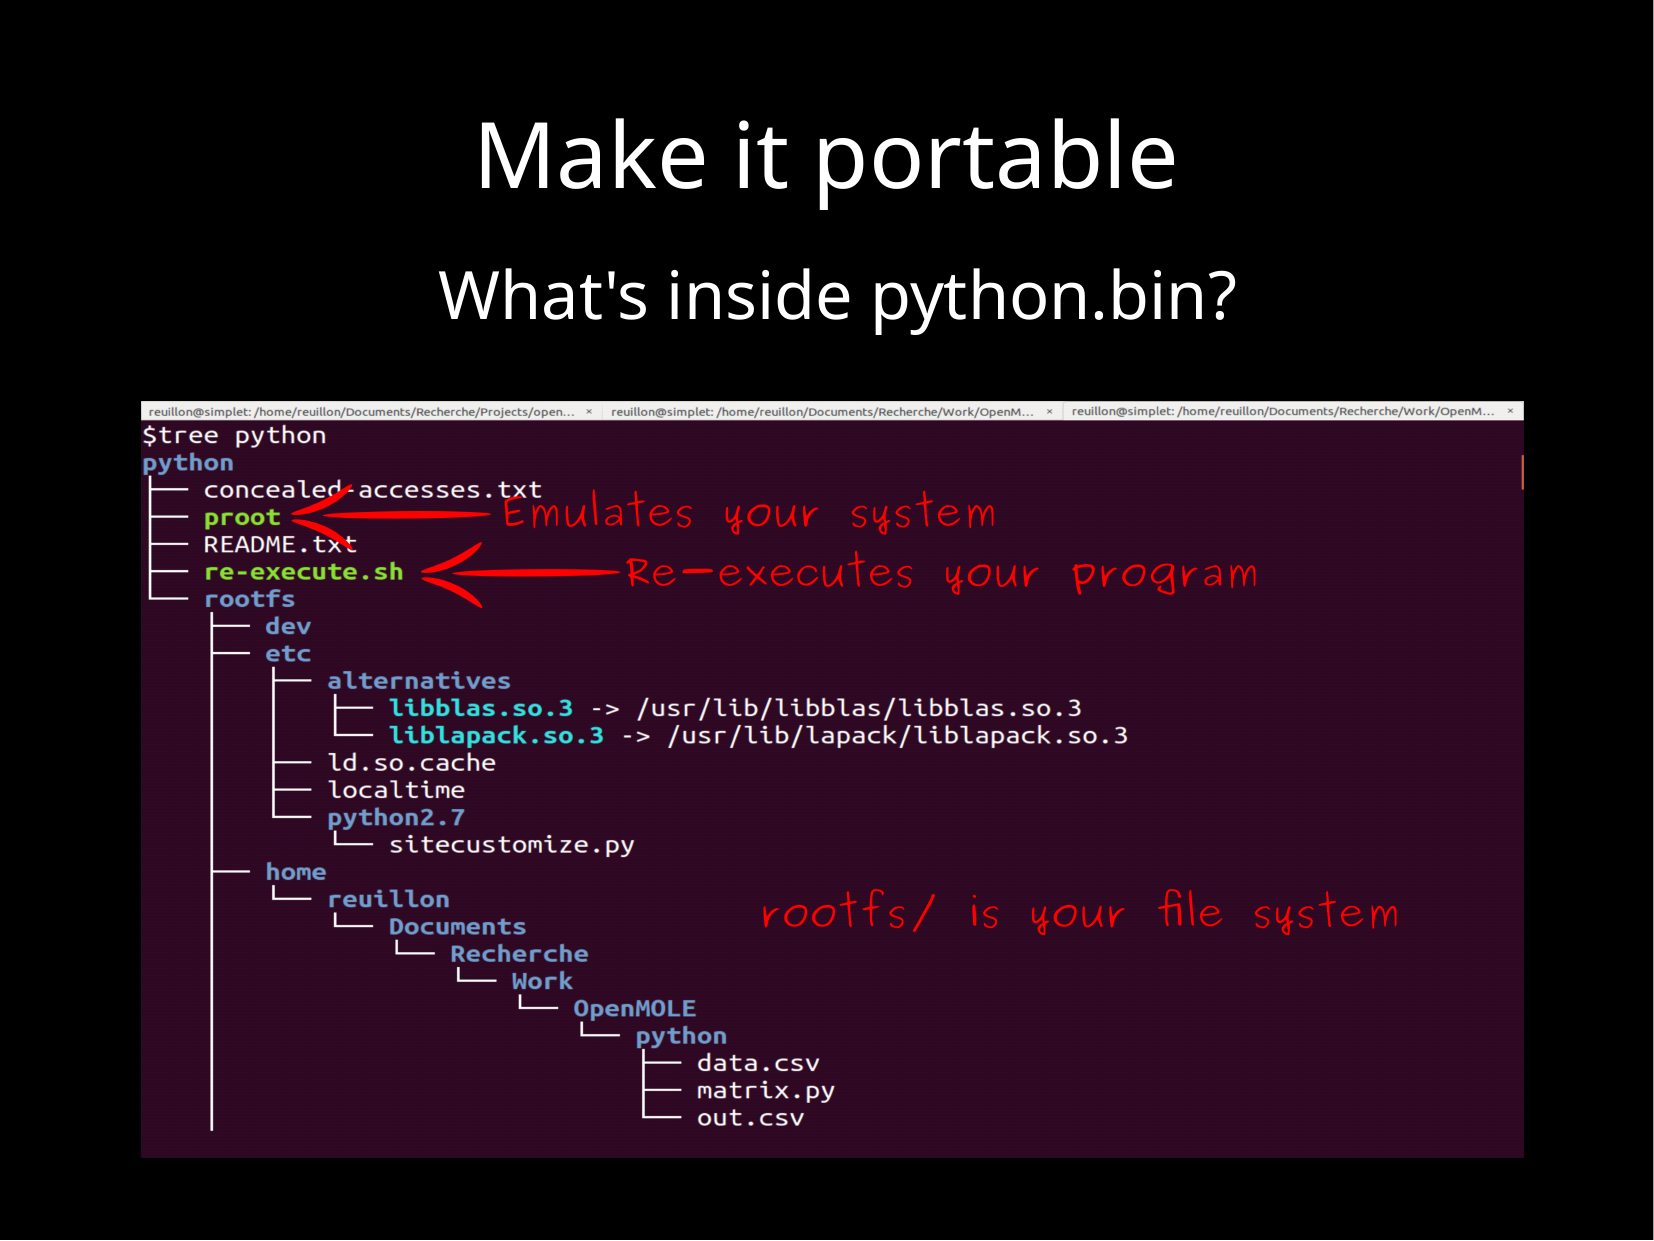

# Make it portable
What's inside python.bin?